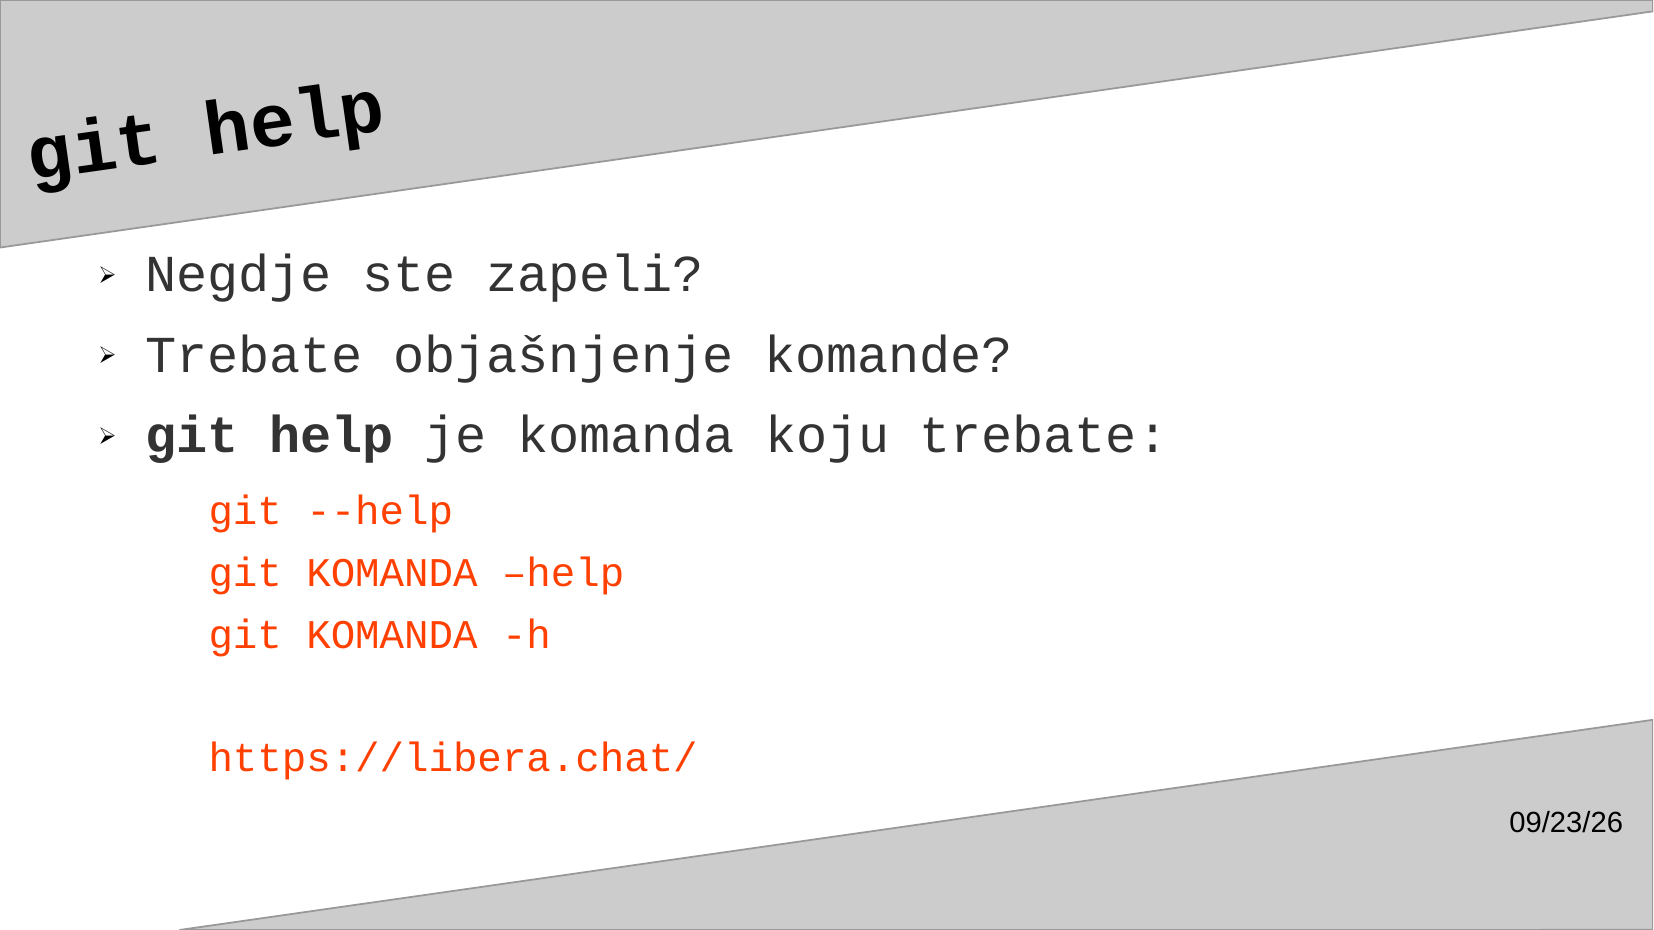

# git help
Negdje ste zapeli?
Trebate objašnjenje komande?
git help je komanda koju trebate:
git --help
git KOMANDA –help
git KOMANDA -h
https://libera.chat/
39